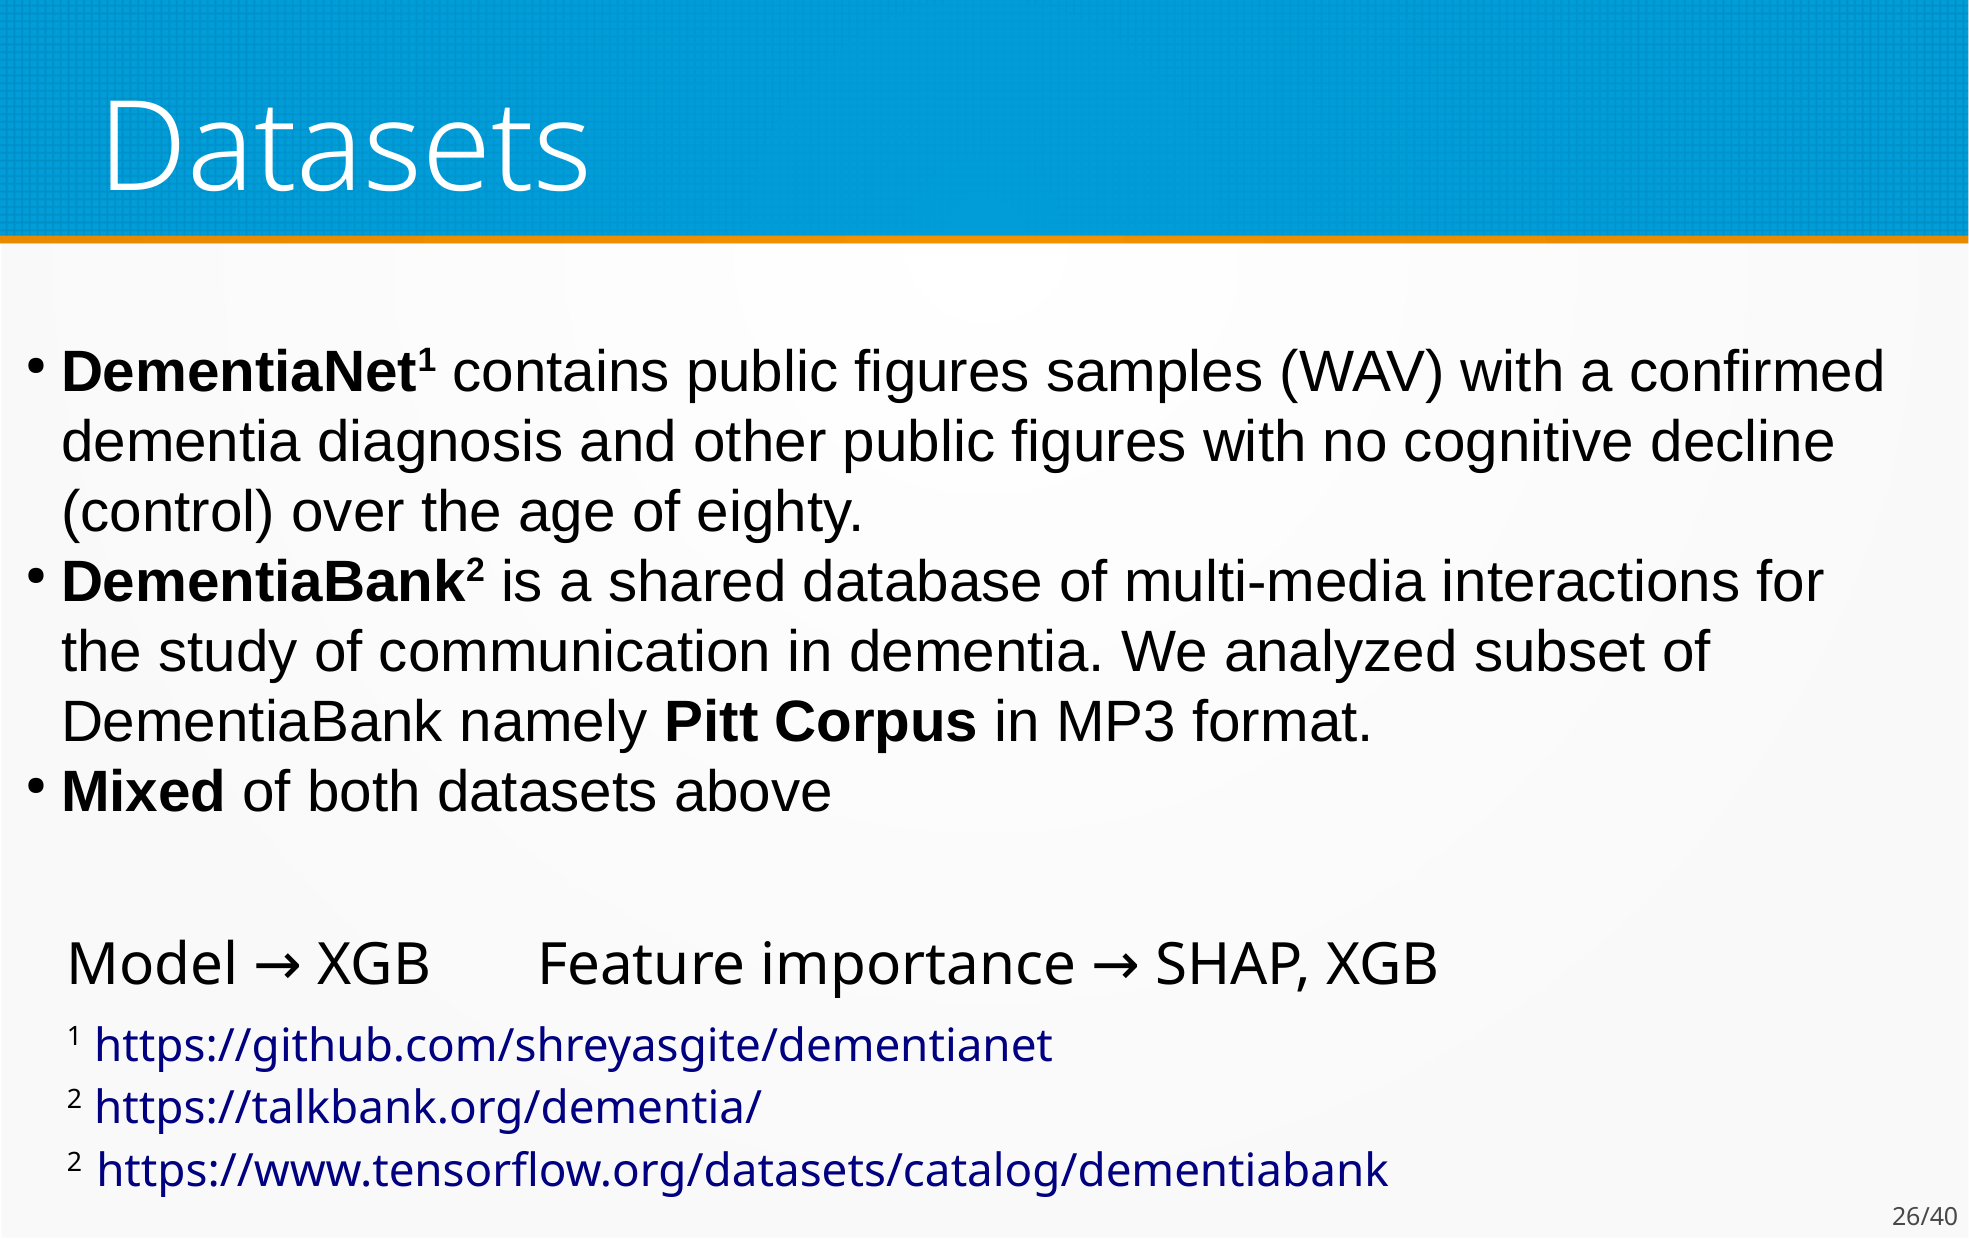

# Datasets
DementiaNet1 contains public figures samples (WAV) with a confirmed dementia diagnosis and other public figures with no cognitive decline (control) over the age of eighty.
DementiaBank2 is a shared database of multi-media interactions for the study of communication in dementia. We analyzed subset of DementiaBank namely Pitt Corpus in MP3 format.
Mixed of both datasets above
Model → XGB Feature importance → SHAP, XGB
1 https://github.com/shreyasgite/dementianet
2 https://talkbank.org/dementia/
2 https://www.tensorflow.org/datasets/catalog/dementiabank
26